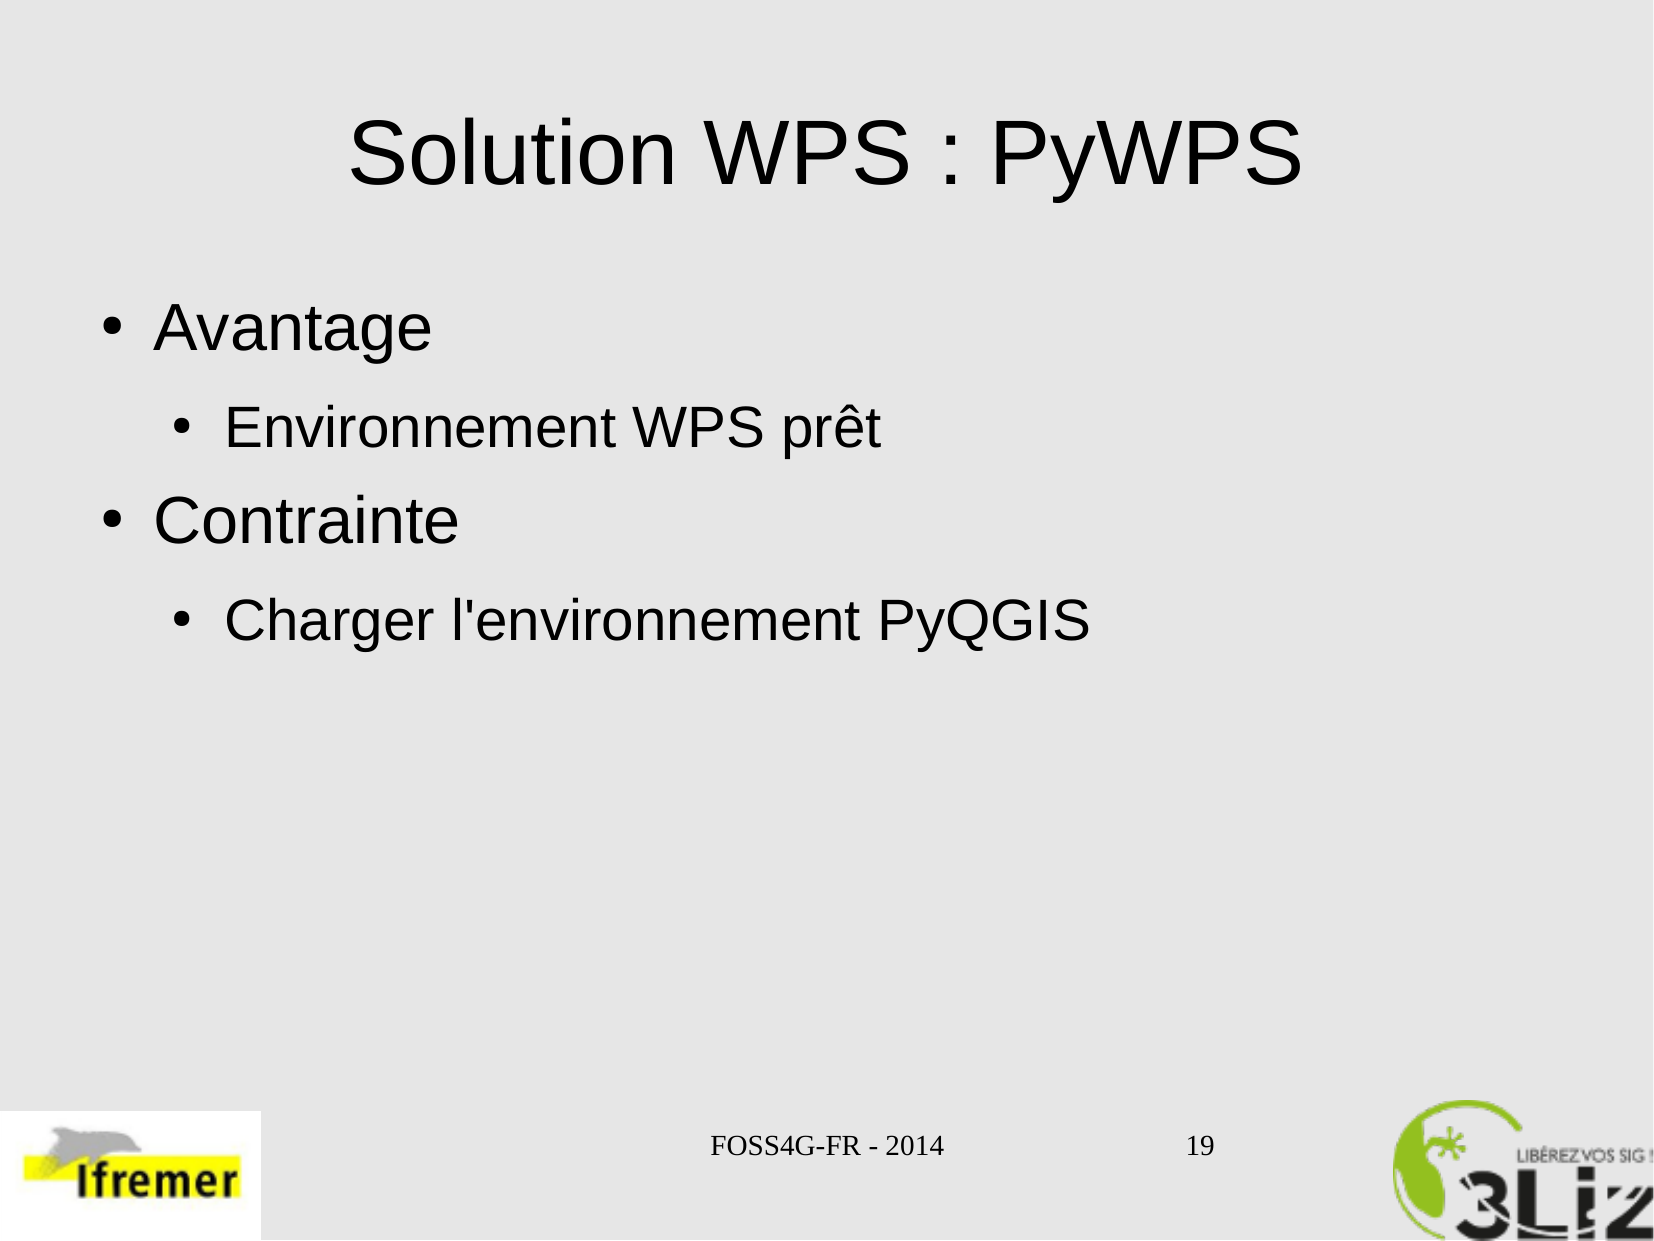

# Solution WPS : PyWPS
Avantage
Environnement WPS prêt
Contrainte
Charger l'environnement PyQGIS
FOSS4G-FR - 2014
19